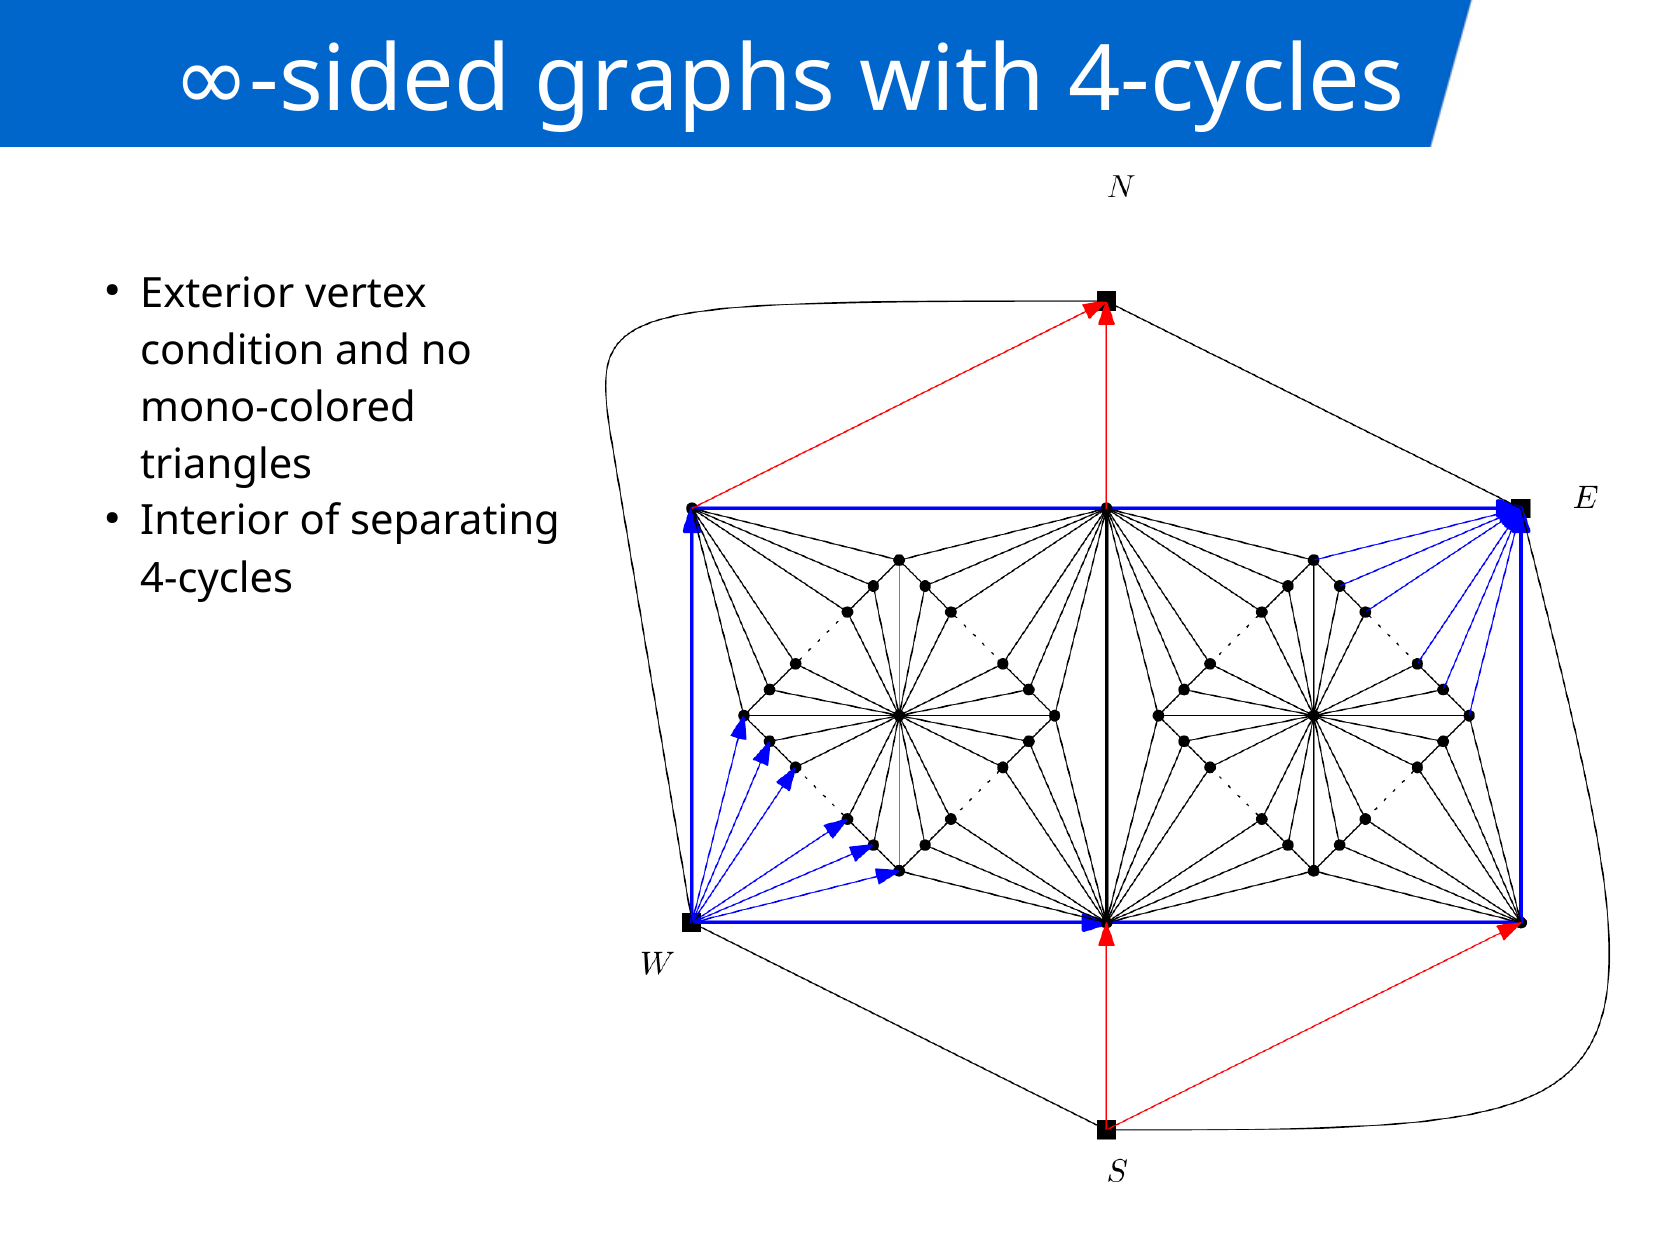

# ∞-sided graphs with 4-cycles
Exterior vertex condition and no mono-colored triangles
Interior of separating 4-cycles